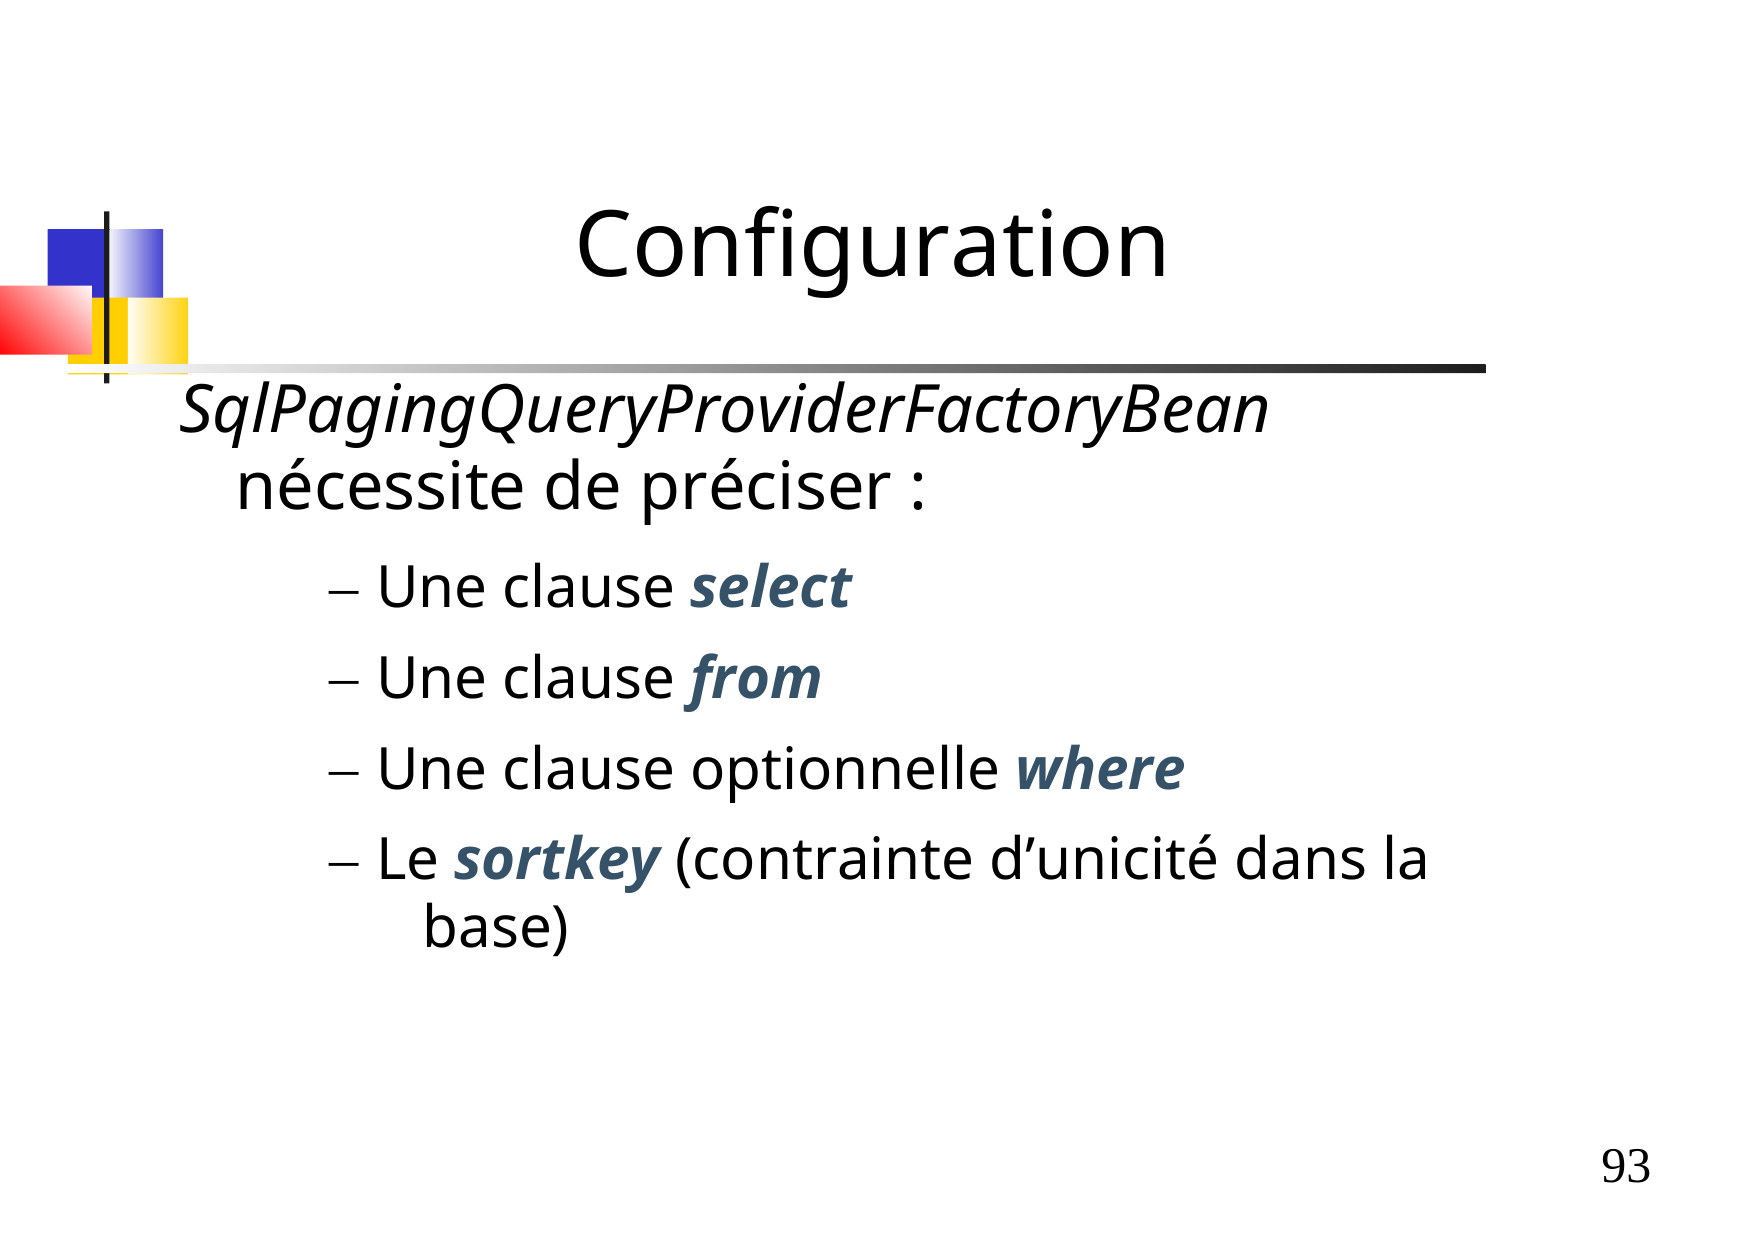

# Configuration
SqlPagingQueryProviderFactoryBean nécessite de préciser :
Une clause select
Une clause from
Une clause optionnelle where
Le sortkey (contrainte d’unicité dans la base)